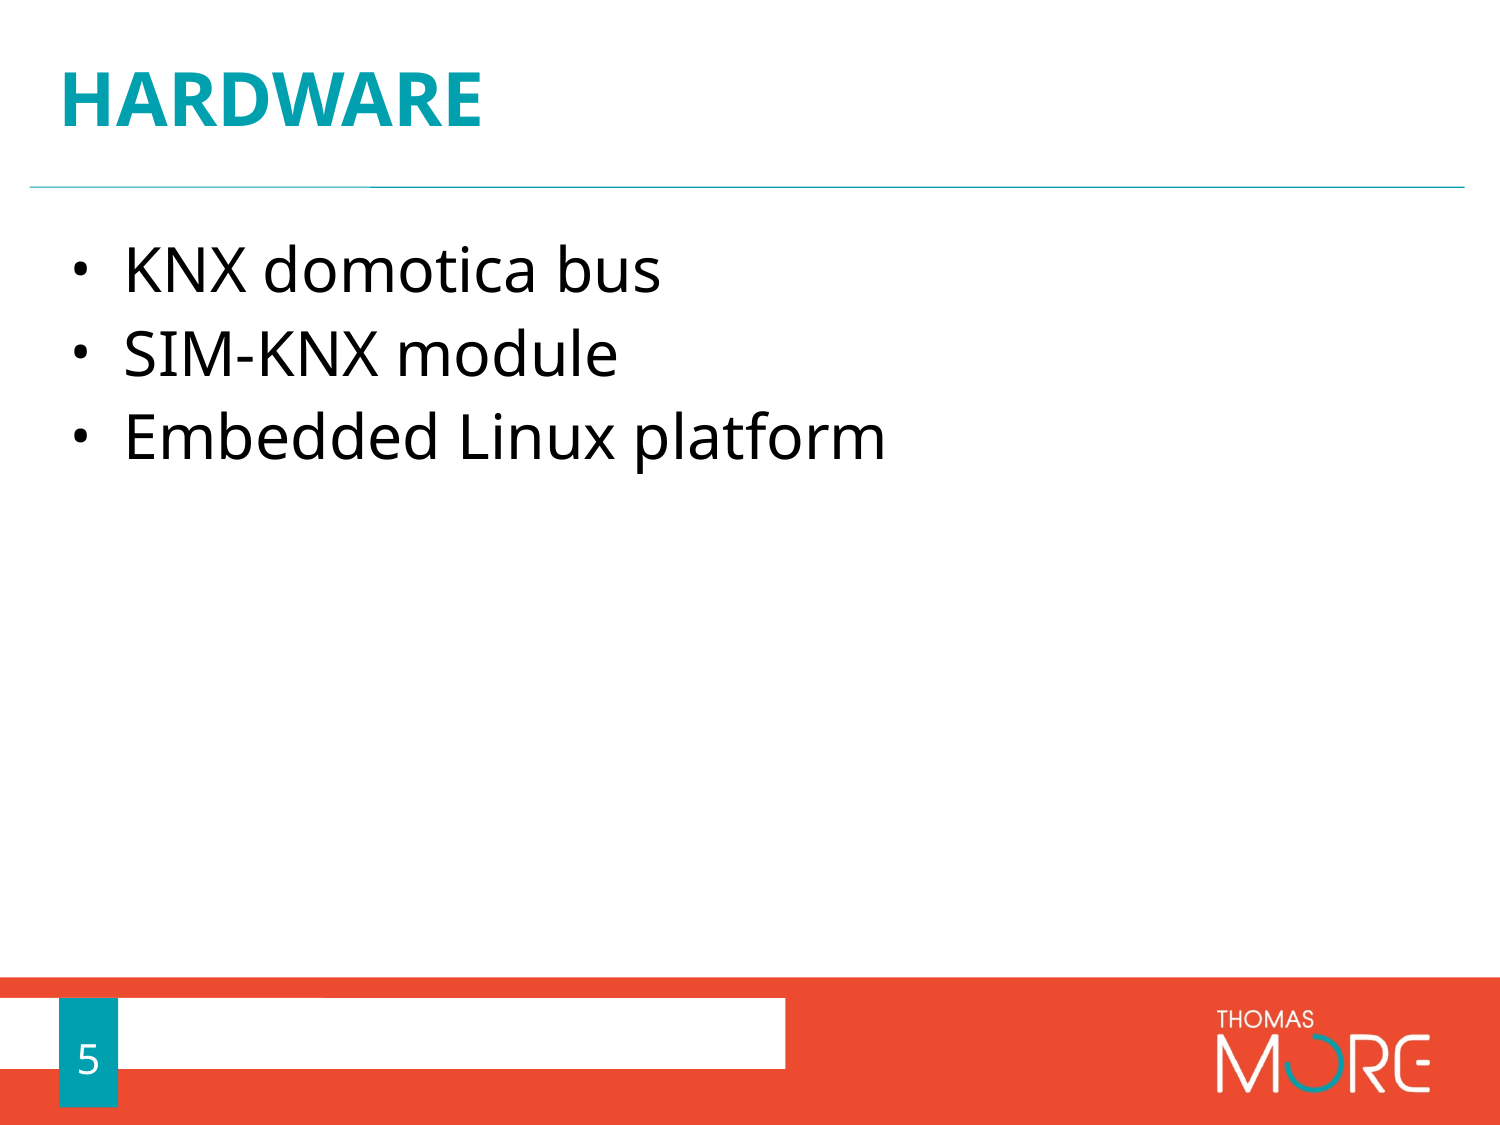

hardware
# KNX domotica bus
SIM-KNX module
Embedded Linux platform